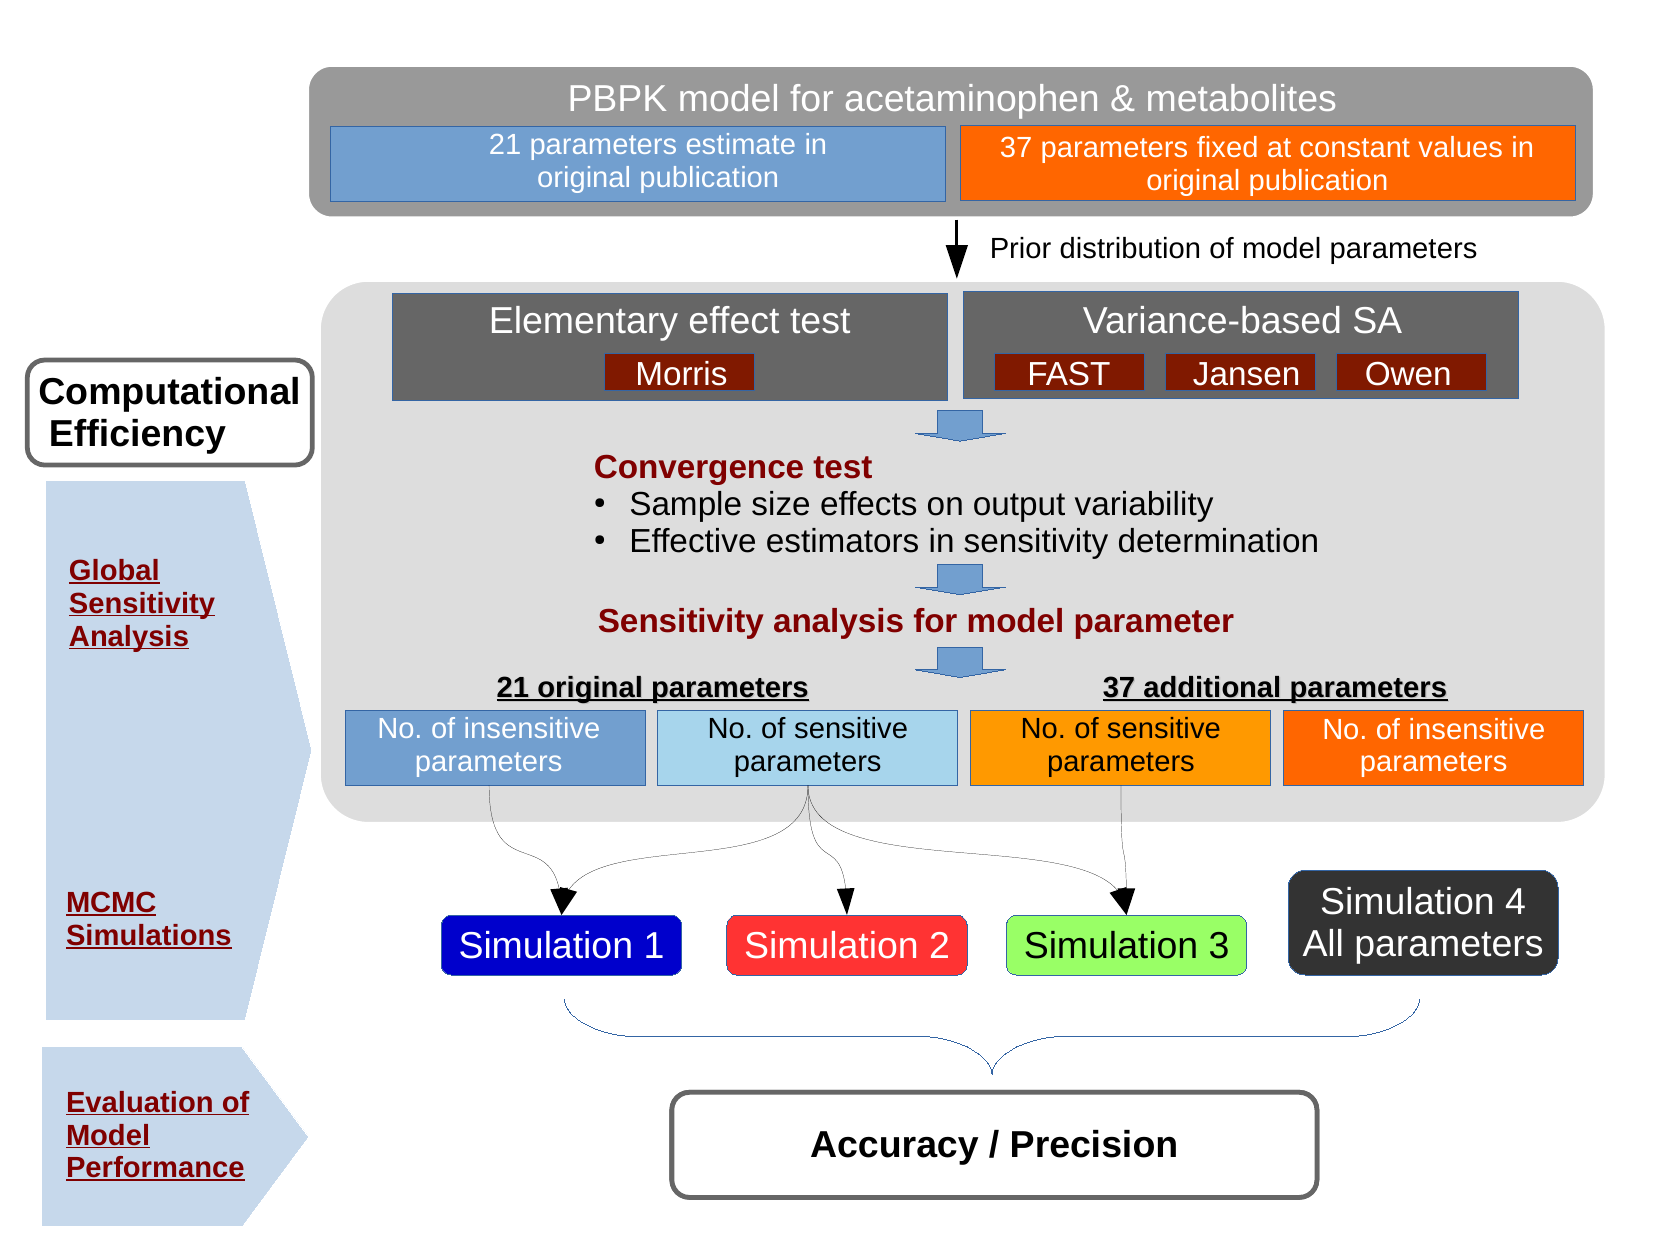

PBPK model for acetaminophen & metabolites
21 parameters estimate in original publication
37 parameters fixed at constant values in original publication
Prior distribution of model parameters
Elementary effect test
Variance-based SA
Morris
FAST Jansen Owen
Computational
 Efficiency
Convergence test
Sample size effects on output variability
Effective estimators in sensitivity determination
Global Sensitivity Analysis
Sensitivity analysis for model parameter
21 original parameters
37 additional parameters
No. of insensitive parameters
No. of sensitive parameters
No. of sensitive parameters
No. of insensitive parameters
Simulation 4
All parameters
MCMC Simulations
Simulation 1
Simulation 2
Simulation 3
Evaluation of Model Performance
Accuracy / Precision
Accuracy / Precision